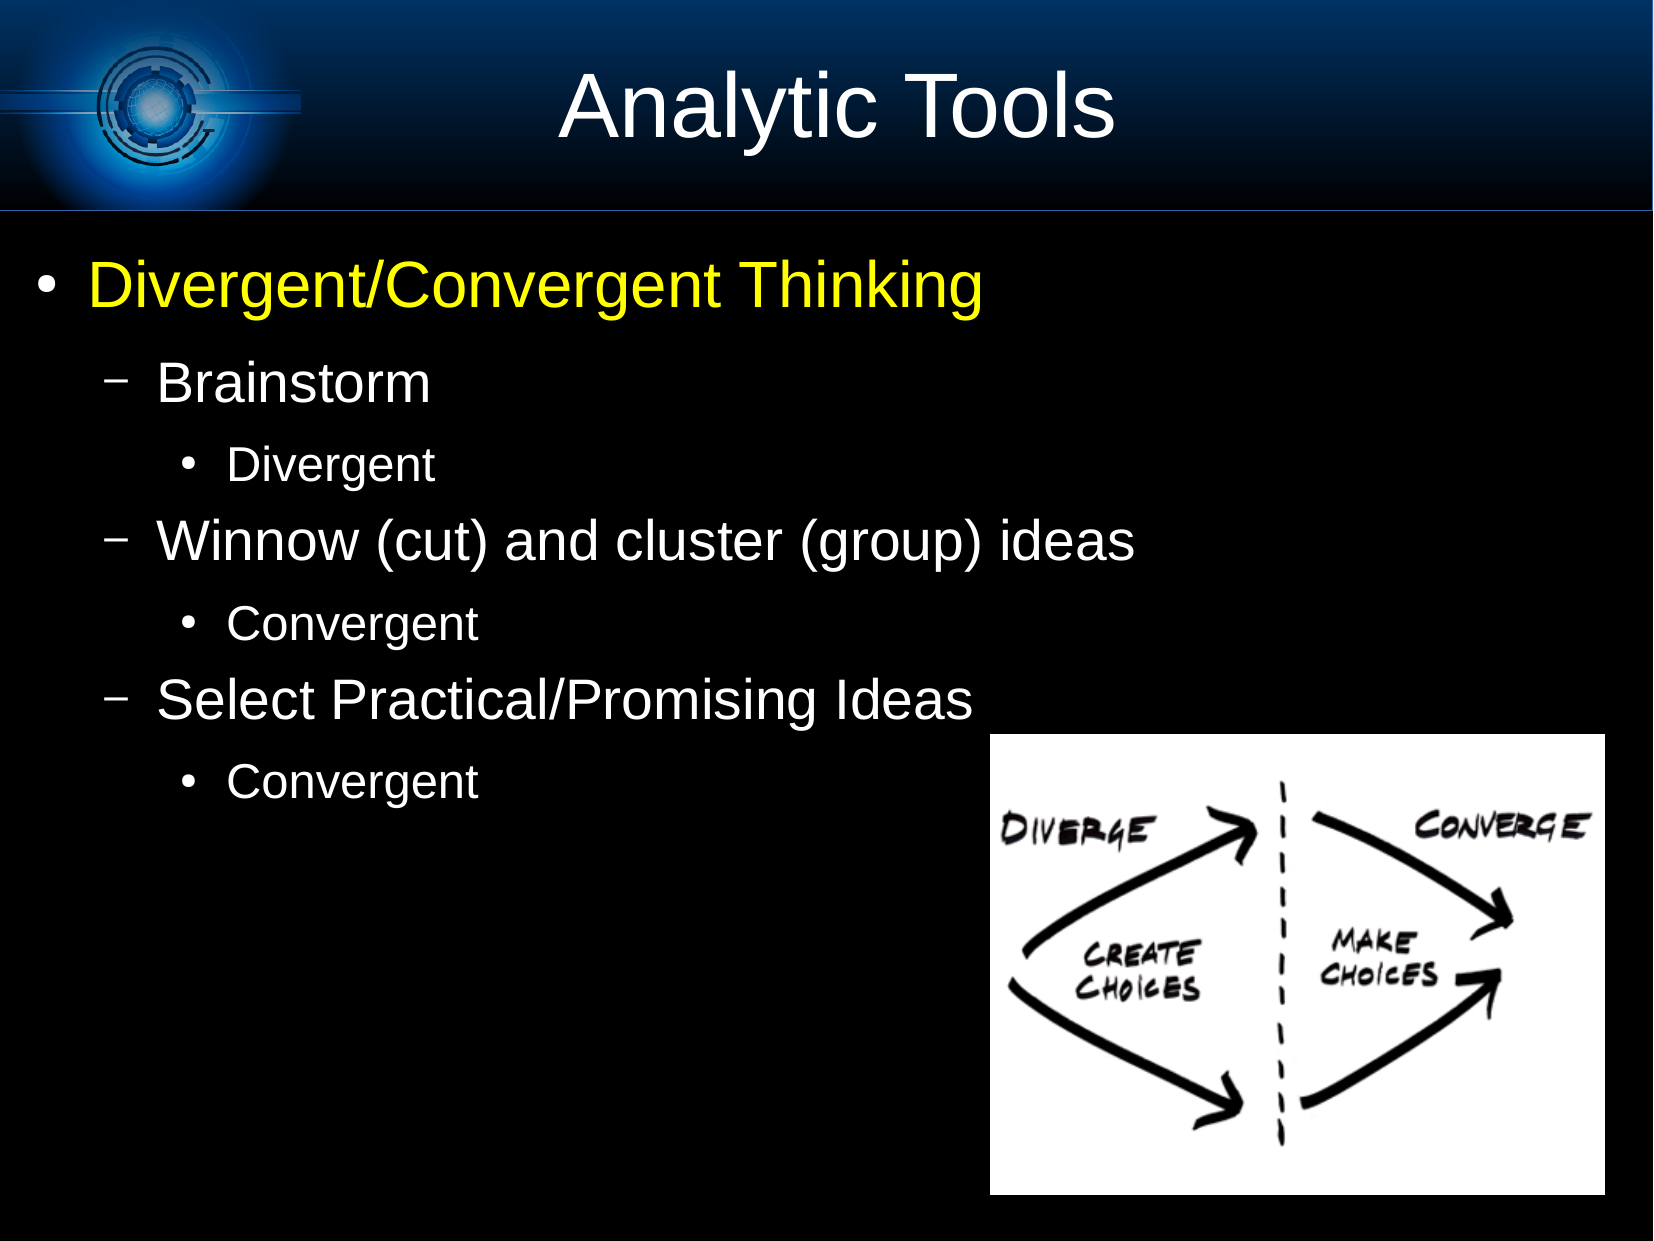

# Analytic Tools
Divergent/Convergent Thinking
Brainstorm
Divergent
Winnow (cut) and cluster (group) ideas
Convergent
Select Practical/Promising Ideas
Convergent